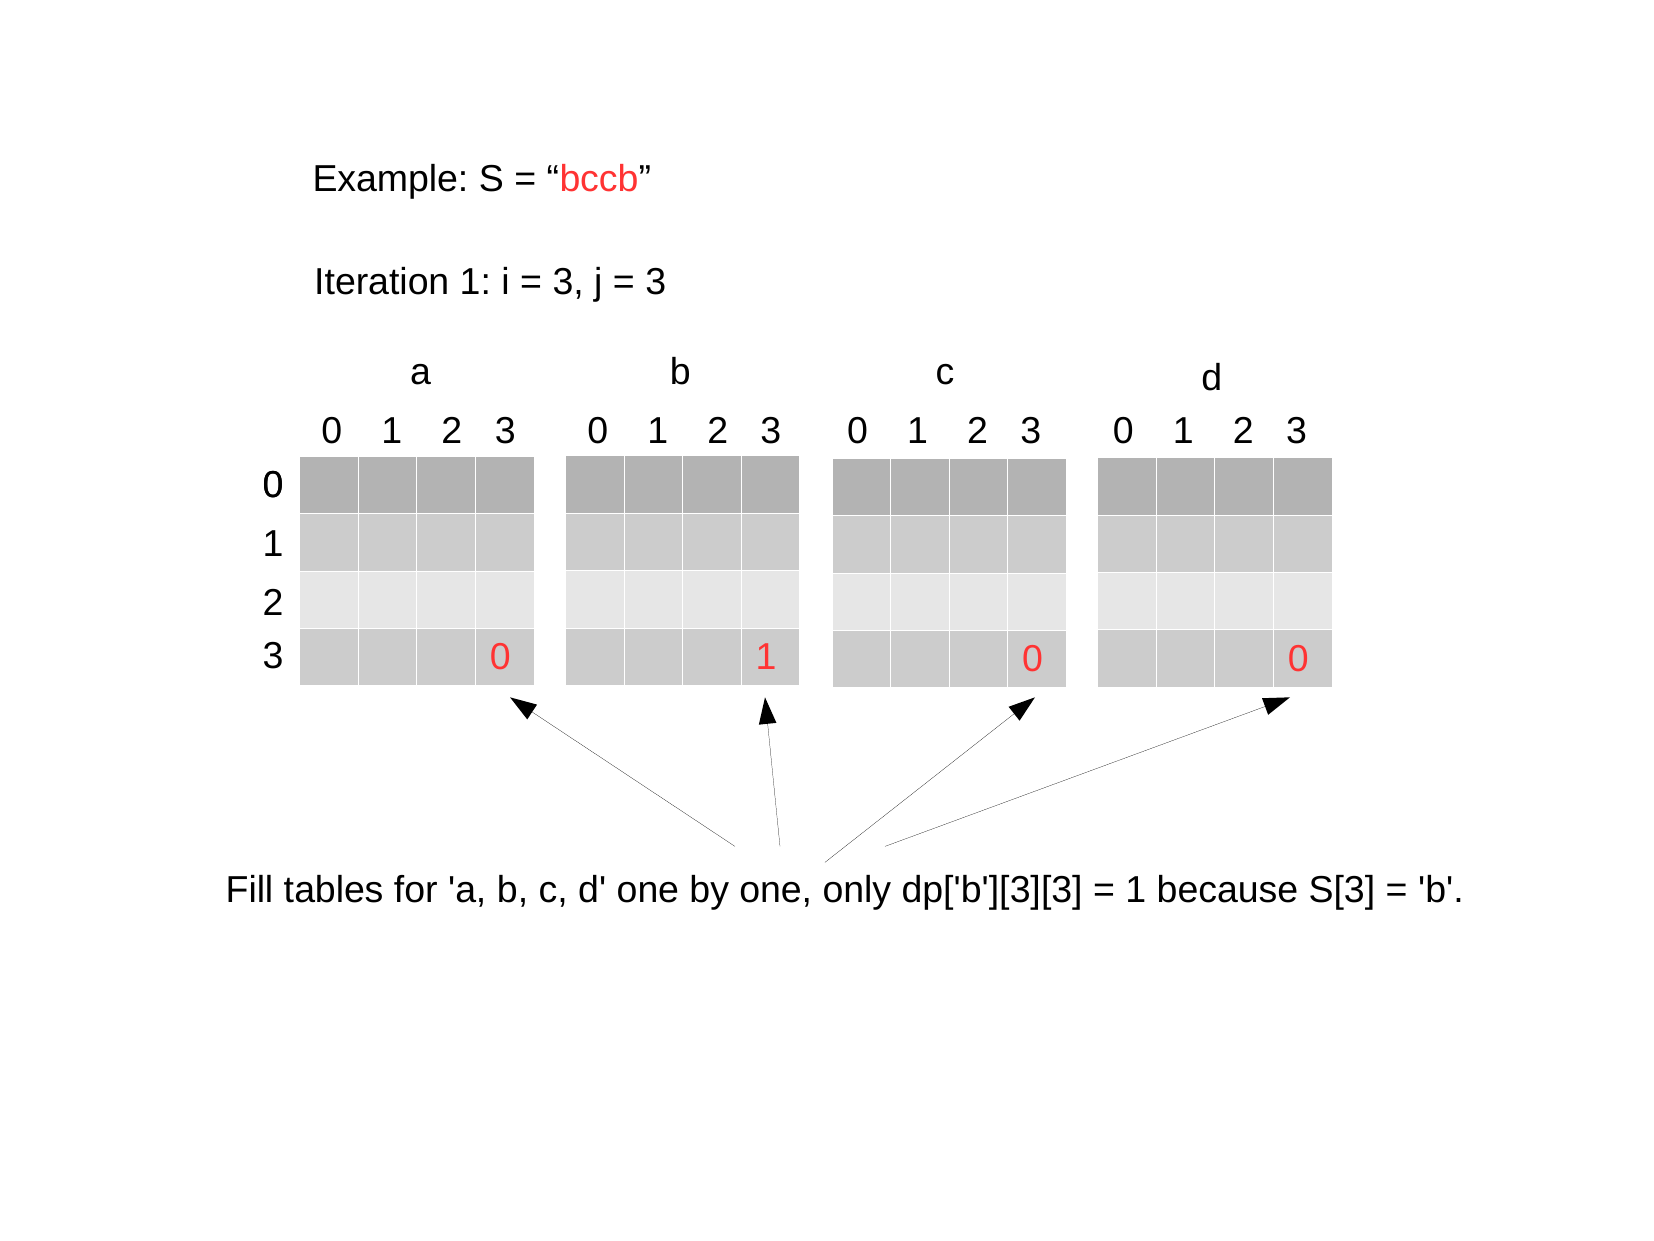

Example: S = “bccb”
Iteration 1: i = 3, j = 3
a
b
c
d
0
1
2
3
0
1
2
3
0
1
2
3
0
1
2
3
| | | | |
| --- | --- | --- | --- |
| | | | |
| | | | |
| | | | 1 |
0
0
| | | | |
| --- | --- | --- | --- |
| | | | |
| | | | |
| | | | 0 |
| | | | |
| --- | --- | --- | --- |
| | | | |
| | | | |
| | | | 0 |
| | | | |
| --- | --- | --- | --- |
| | | | |
| | | | |
| | | | 0 |
1
2
3
Fill tables for 'a, b, c, d' one by one, only dp['b'][3][3] = 1 because S[3] = 'b'.